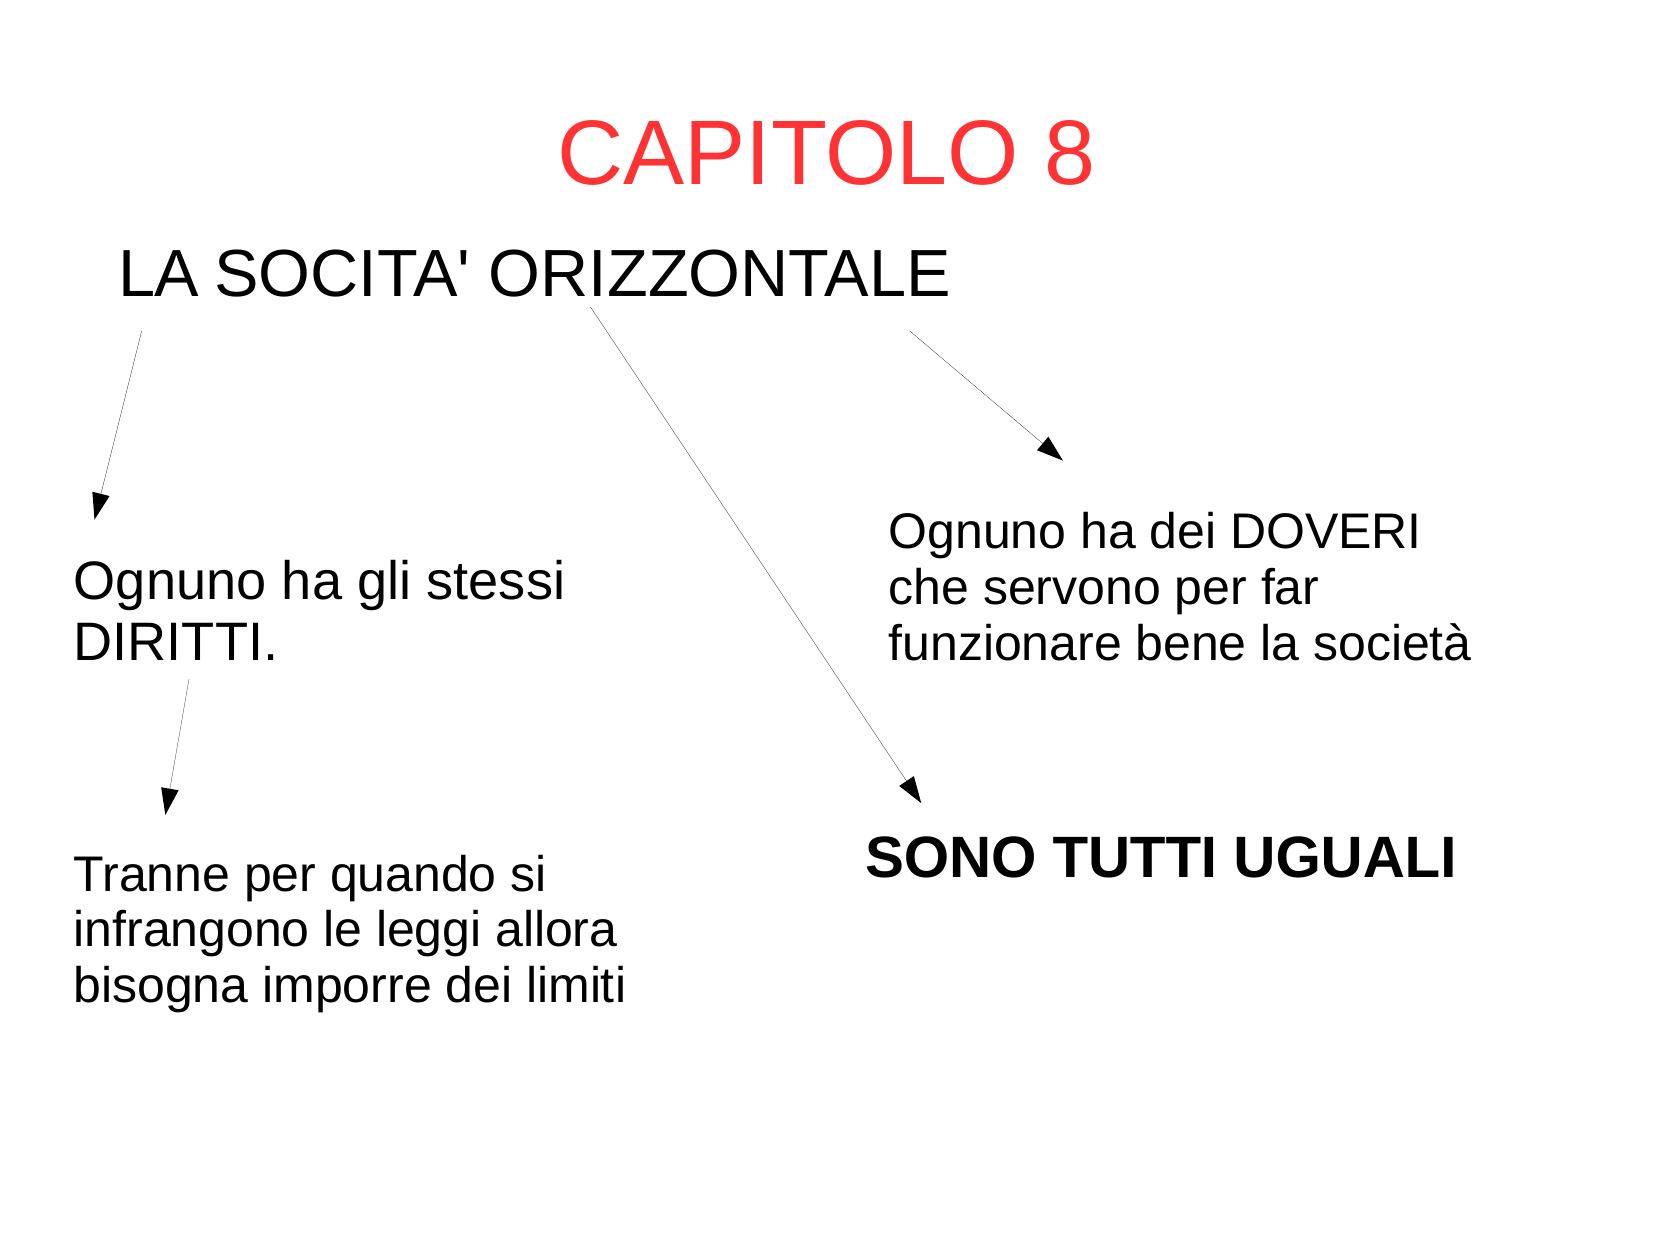

# CAPITOLO 8
LA SOCITA' ORIZZONTALE
Ognuno ha dei DOVERI che servono per far funzionare bene la società
Ognuno ha gli stessi DIRITTI.
SONO TUTTI UGUALI
Tranne per quando si infrangono le leggi allora bisogna imporre dei limiti